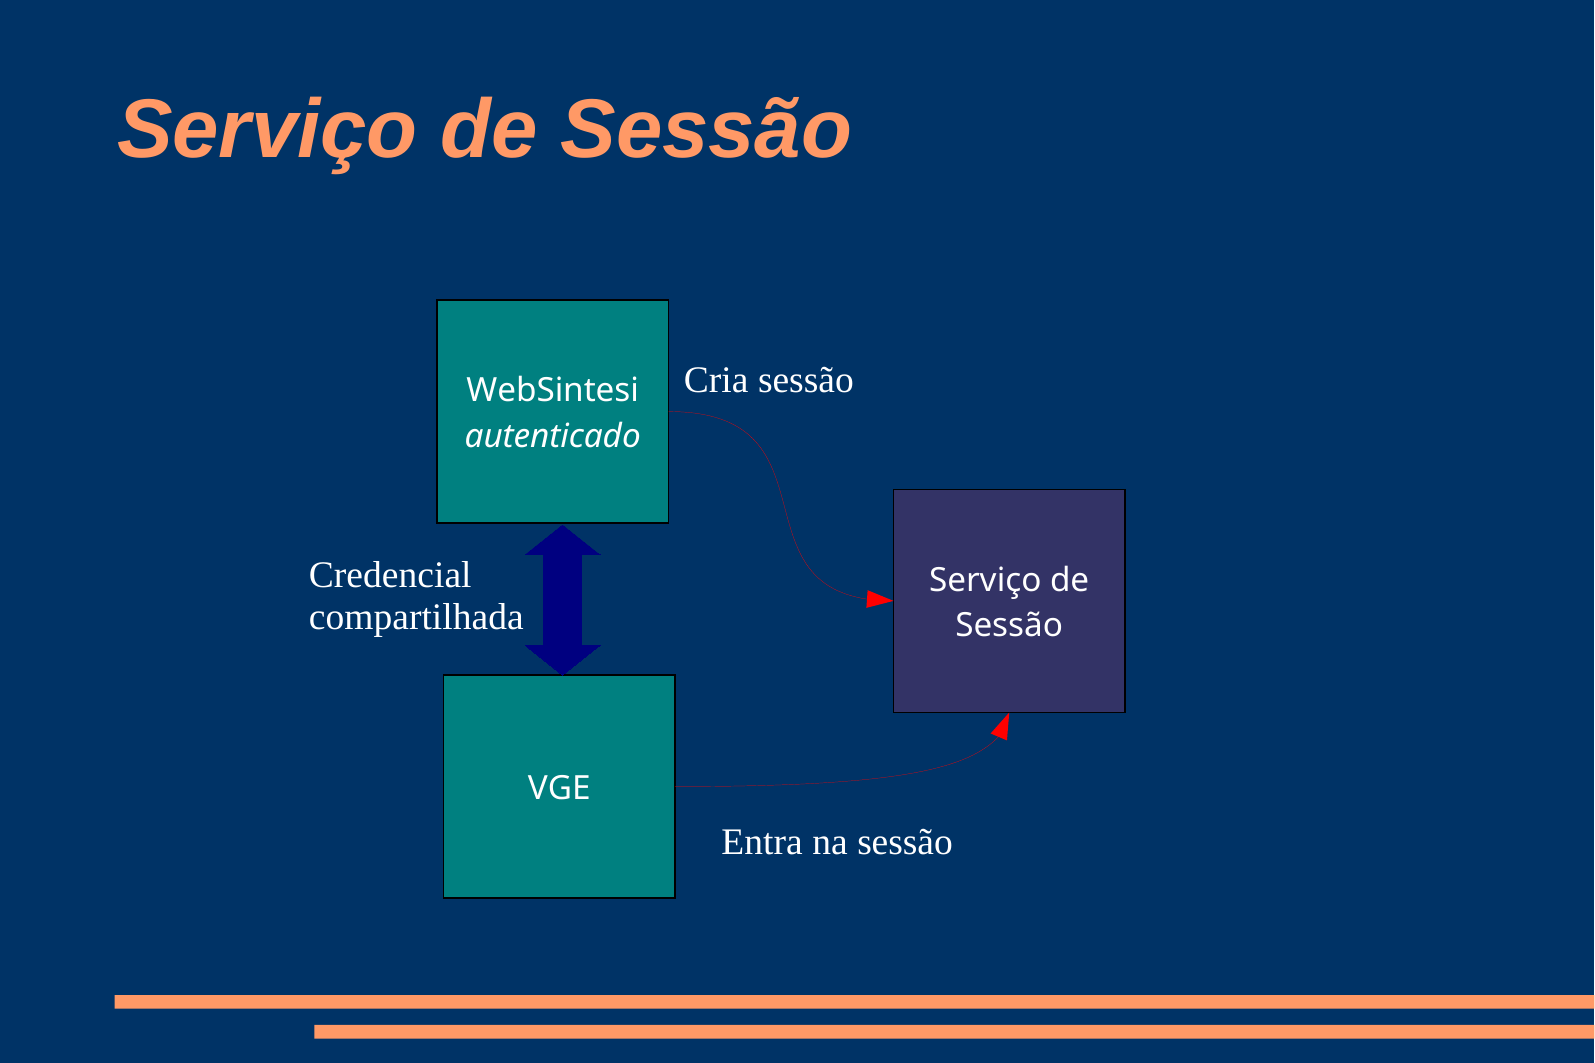

# Serviço de Sessão
WebSintesi
autenticado
Cria sessão
Serviço de Sessão
Credencial
compartilhada
VGE
Entra na sessão